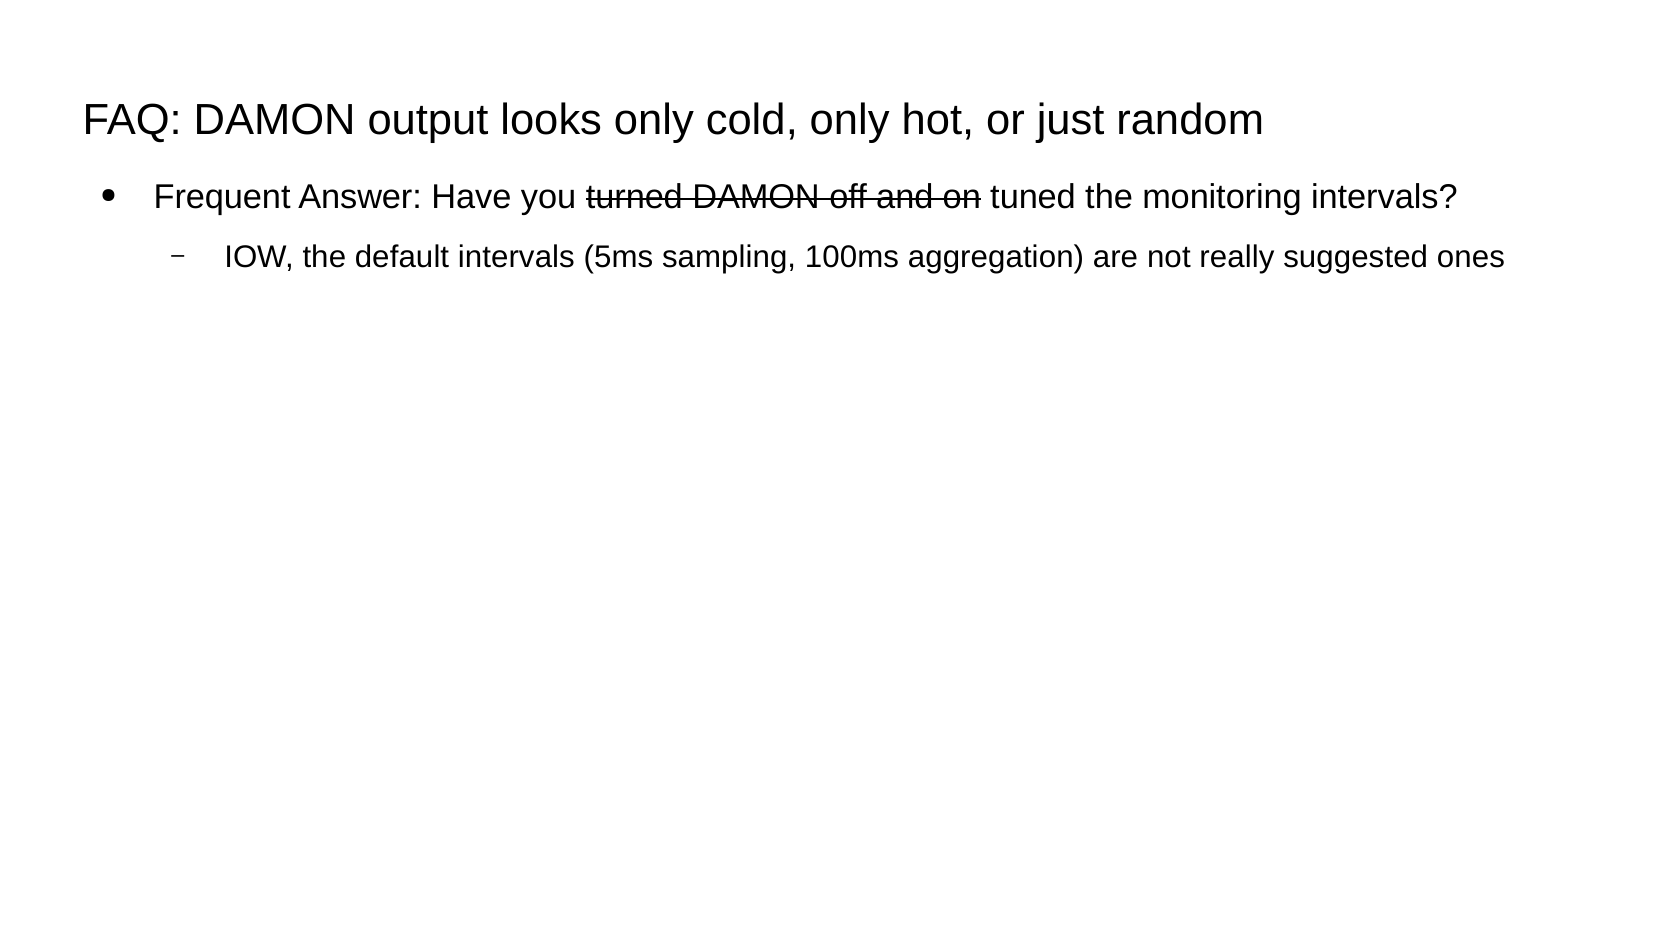

# FAQ: DAMON output looks only cold, only hot, or just random
Frequent Answer: Have you turned DAMON off and on tuned the monitoring intervals?
IOW, the default intervals (5ms sampling, 100ms aggregation) are not really suggested ones